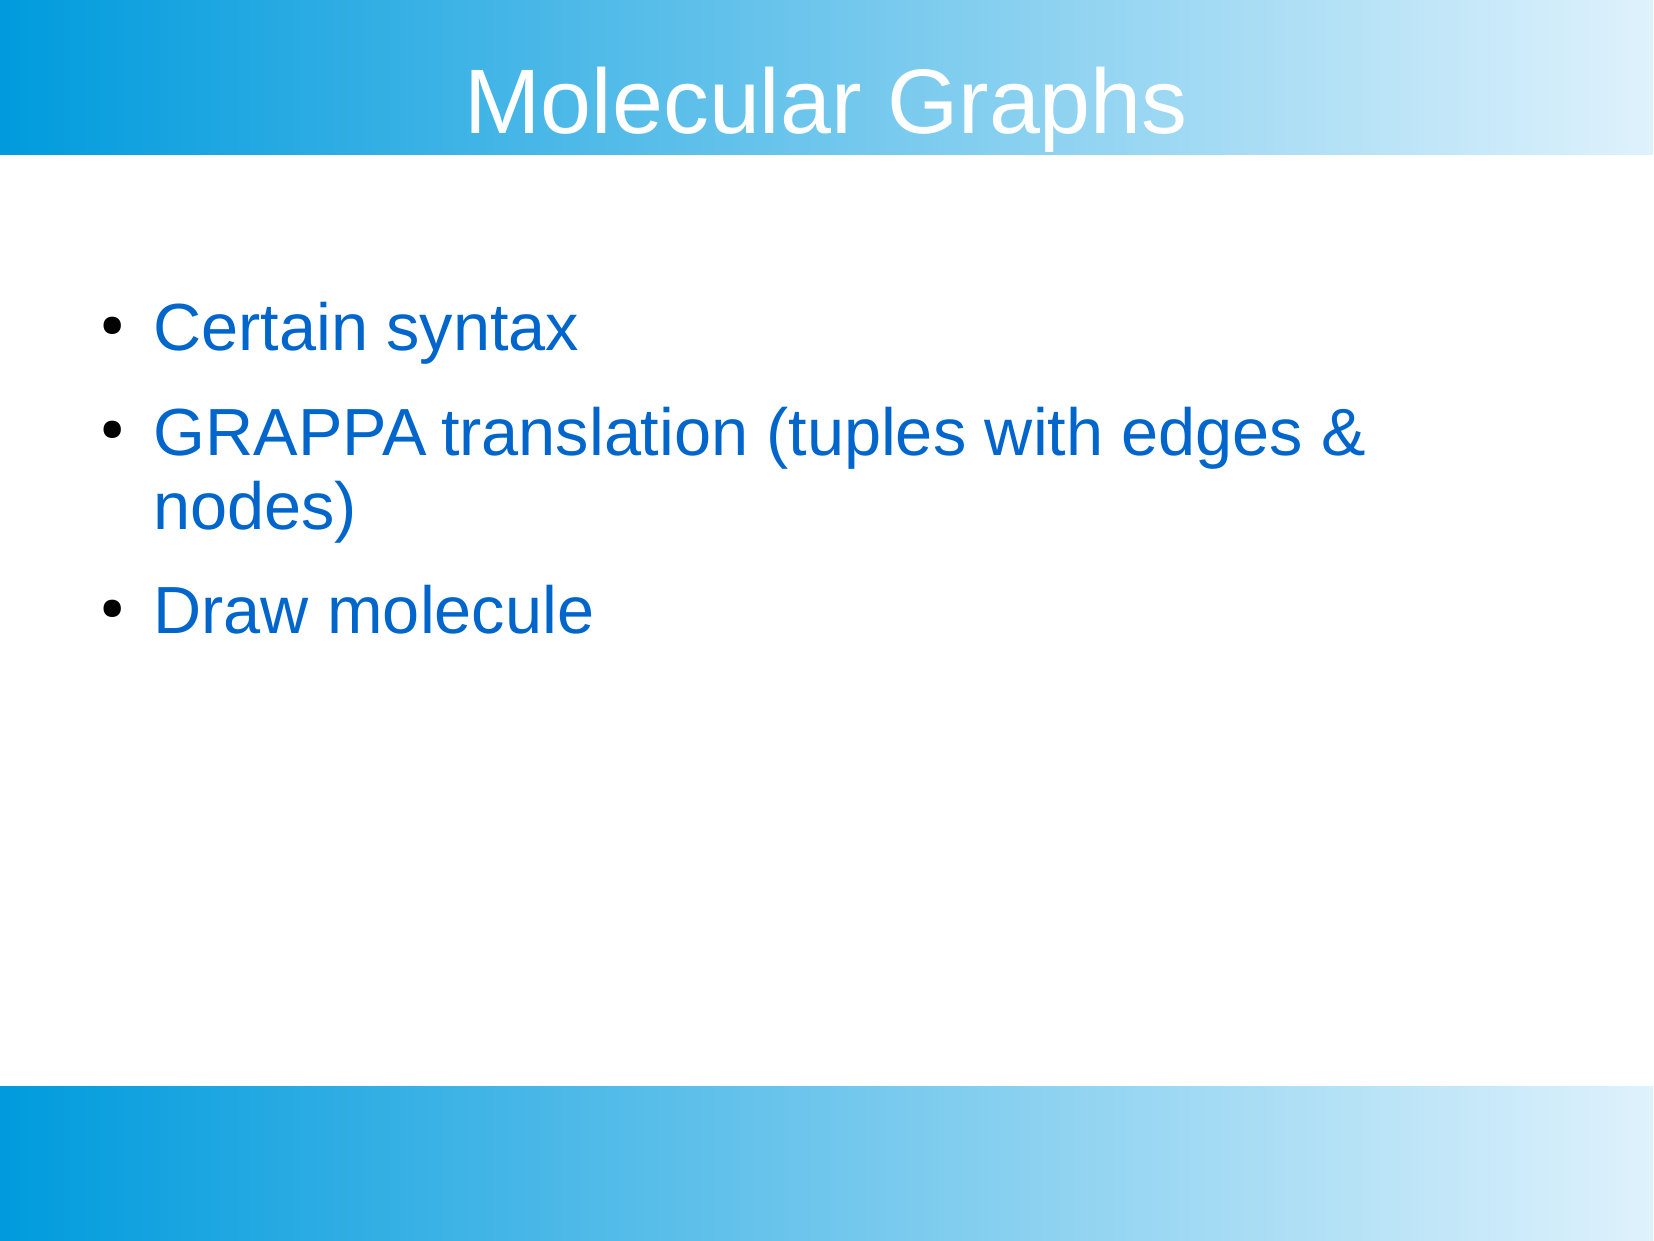

# Molecular Graphs
Certain syntax
GRAPPA translation (tuples with edges & nodes)
Draw molecule